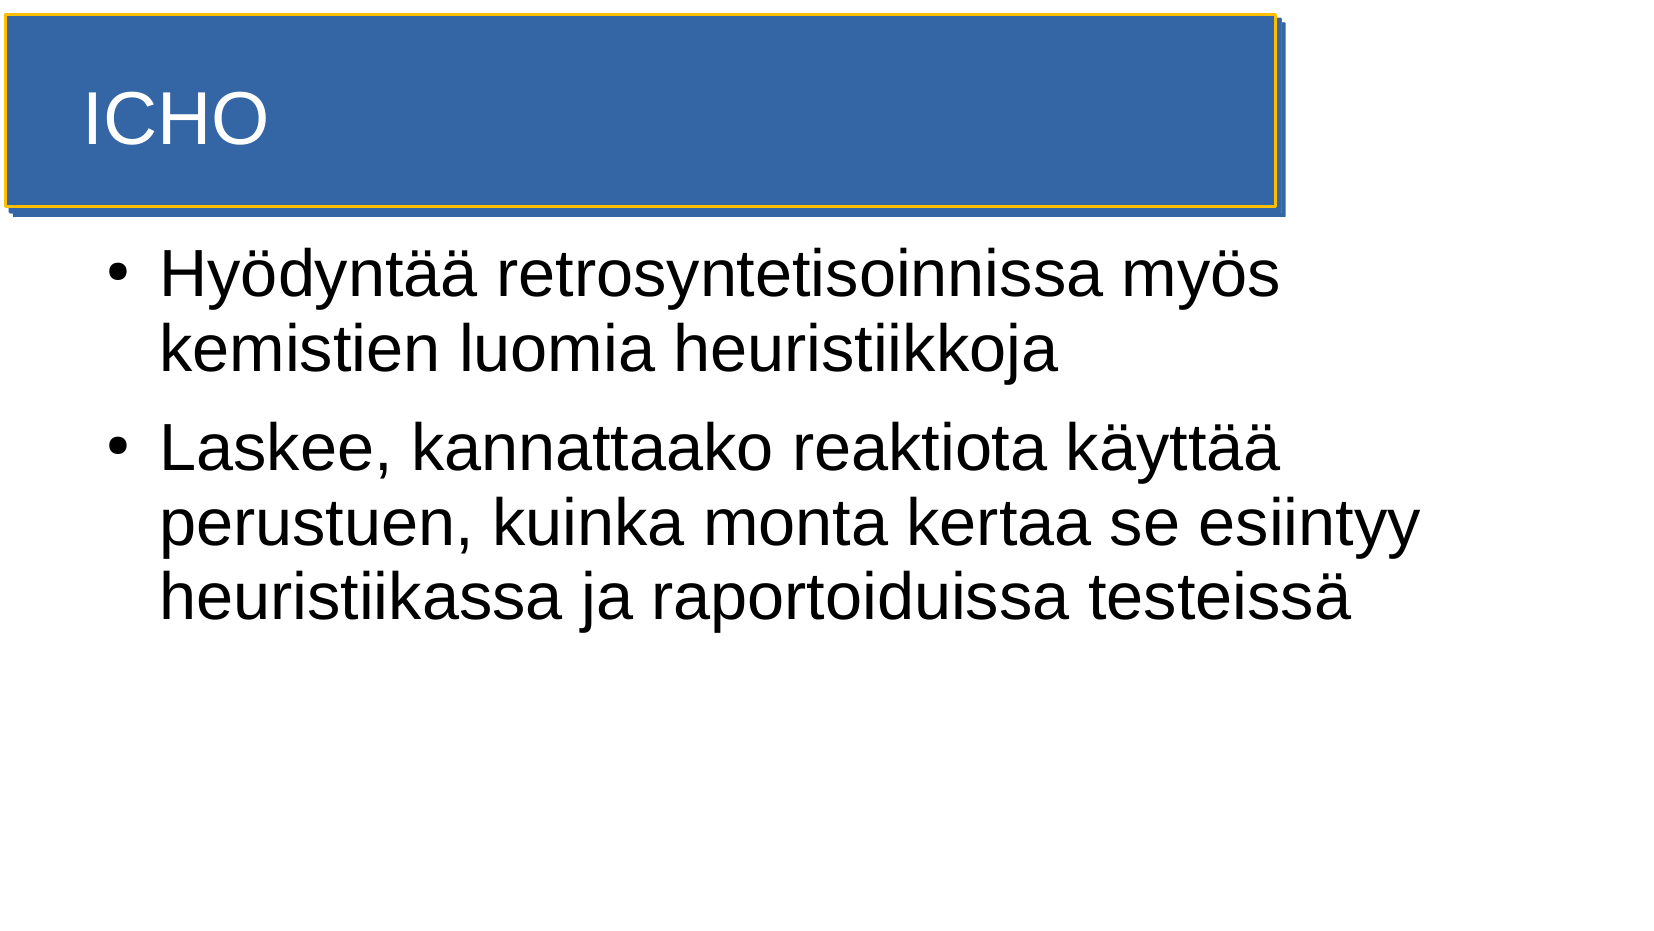

# ICHO
Hyödyntää retrosyntetisoinnissa myös kemistien luomia heuristiikkoja
Laskee, kannattaako reaktiota käyttää perustuen, kuinka monta kertaa se esiintyy heuristiikassa ja raportoiduissa testeissä